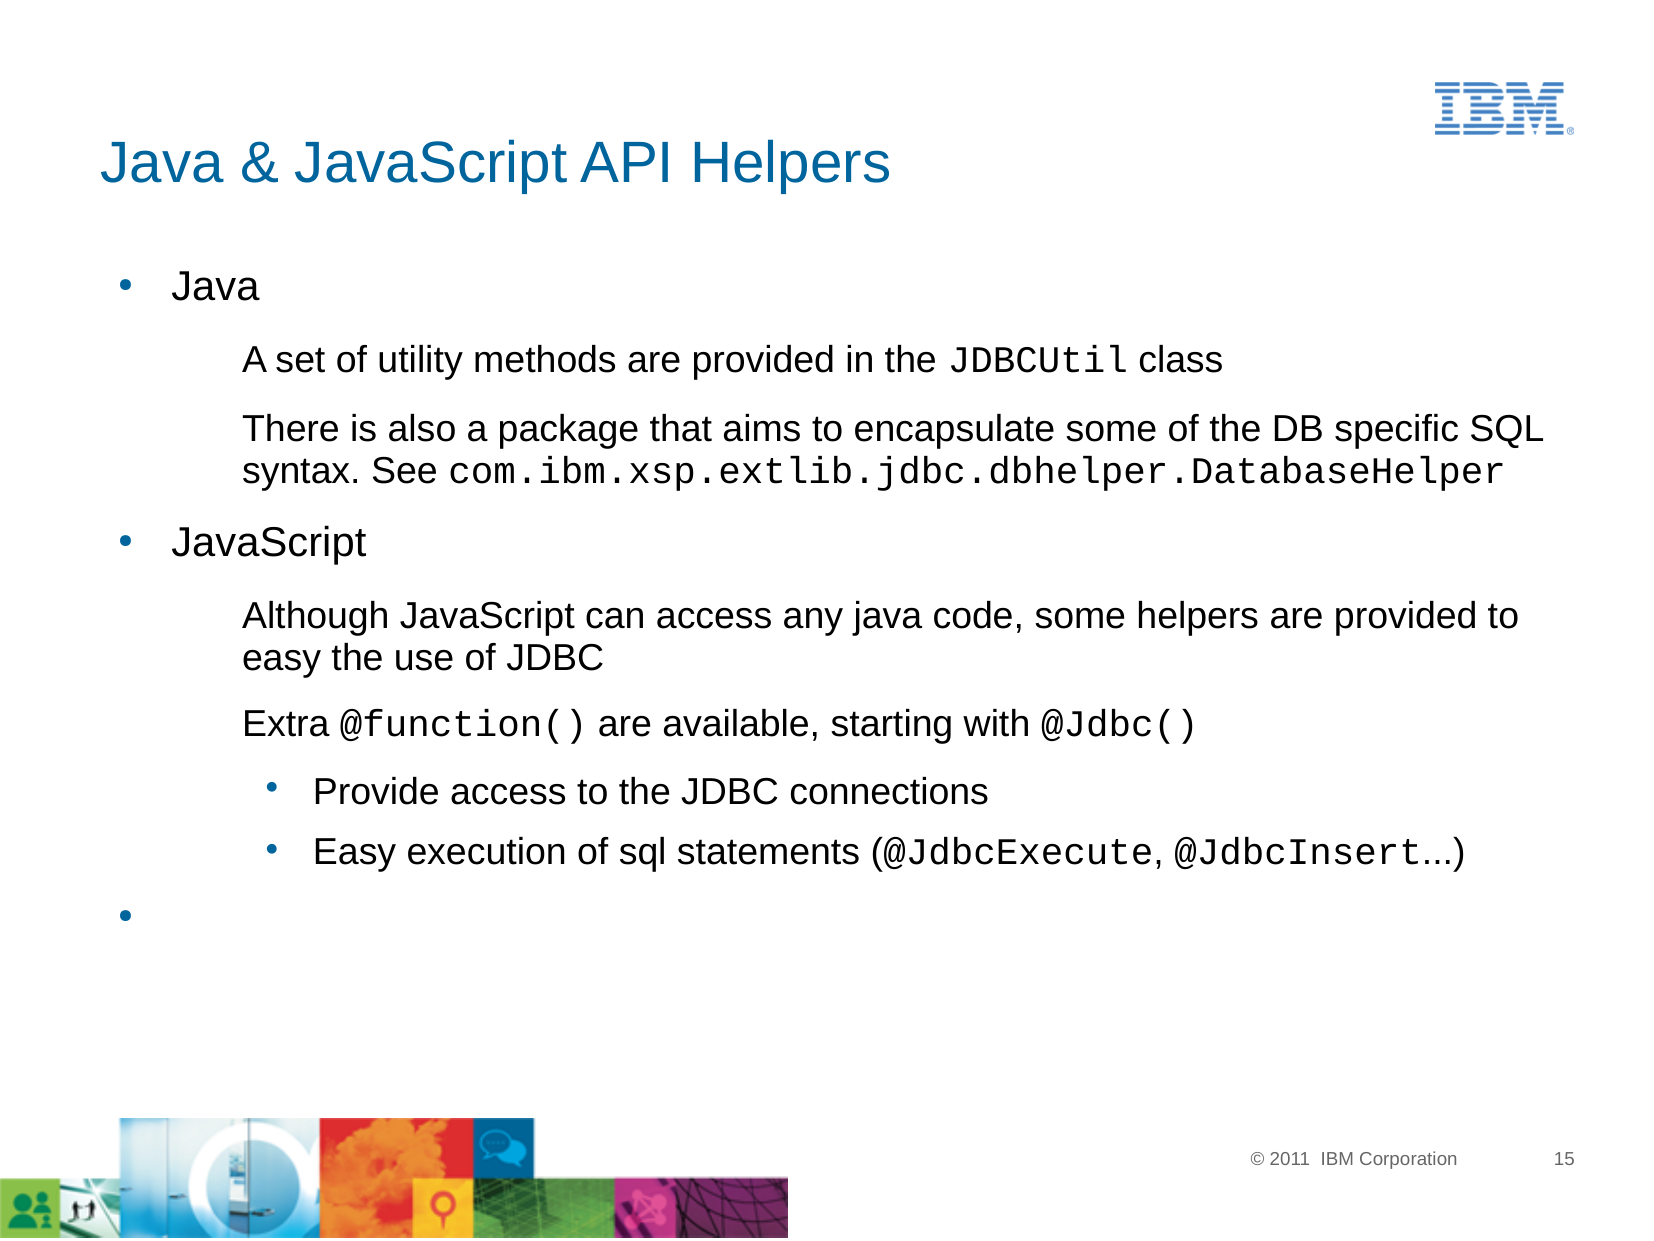

# Java & JavaScript API Helpers
Java
A set of utility methods are provided in the JDBCUtil class
There is also a package that aims to encapsulate some of the DB specific SQL syntax. See com.ibm.xsp.extlib.jdbc.dbhelper.DatabaseHelper
JavaScript
Although JavaScript can access any java code, some helpers are provided to easy the use of JDBC
Extra @function() are available, starting with @Jdbc()
Provide access to the JDBC connections
Easy execution of sql statements (@JdbcExecute, @JdbcInsert...)